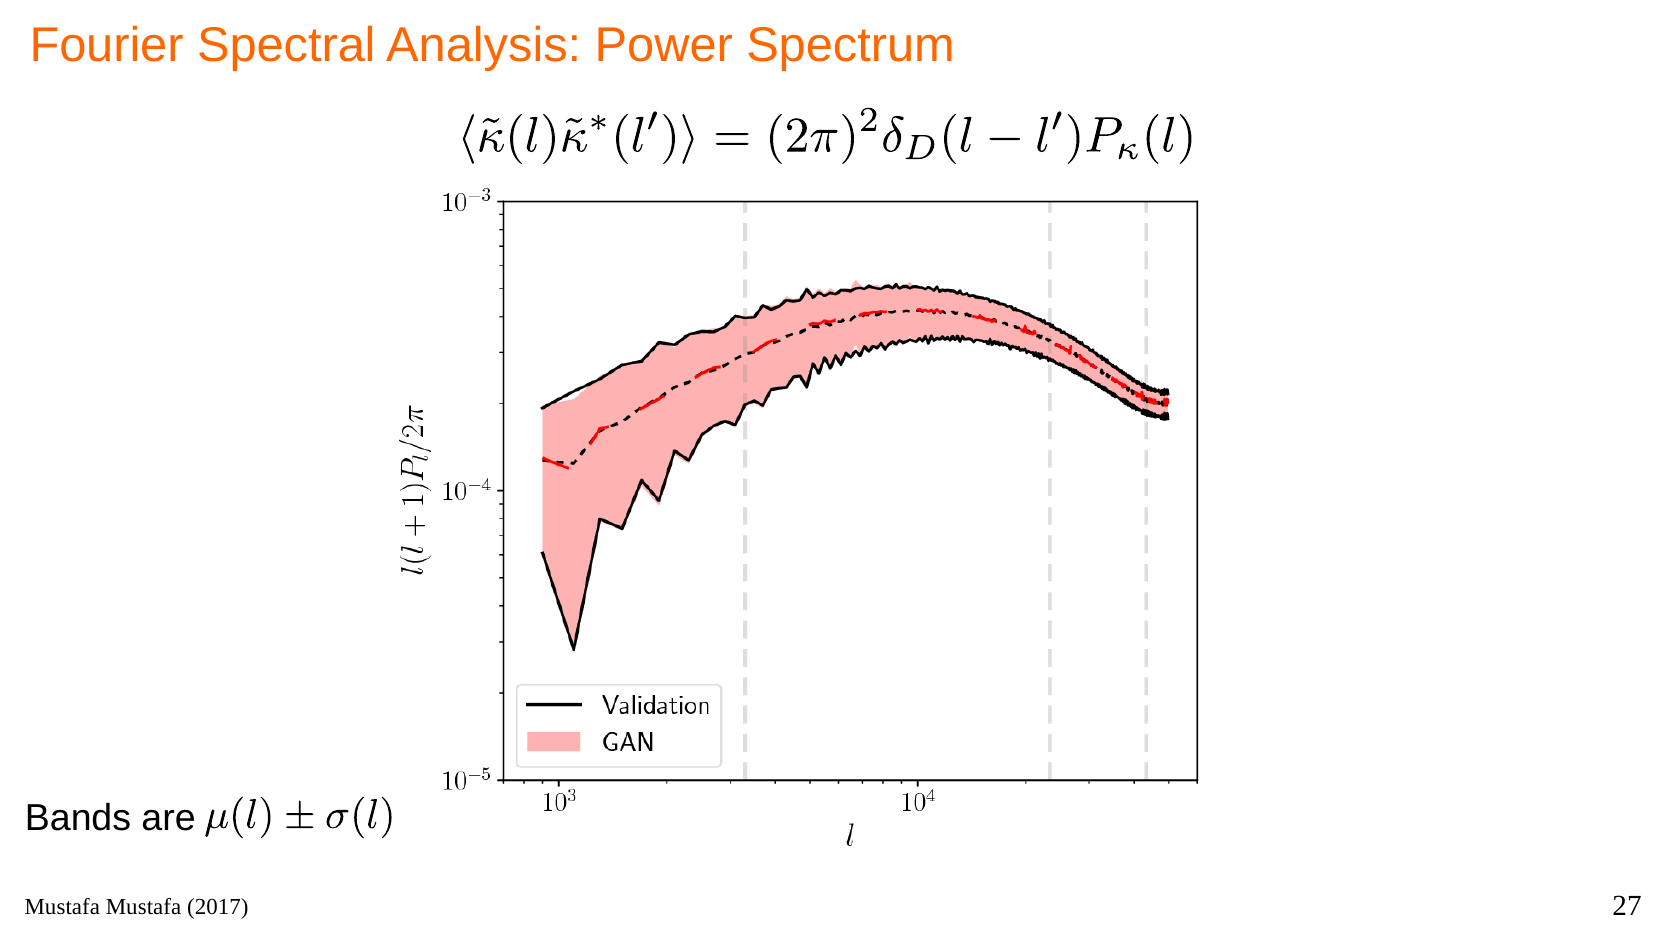

# Fourier Spectral Analysis: Power Spectrum
Bands are
27
Mustafa Mustafa (2017)